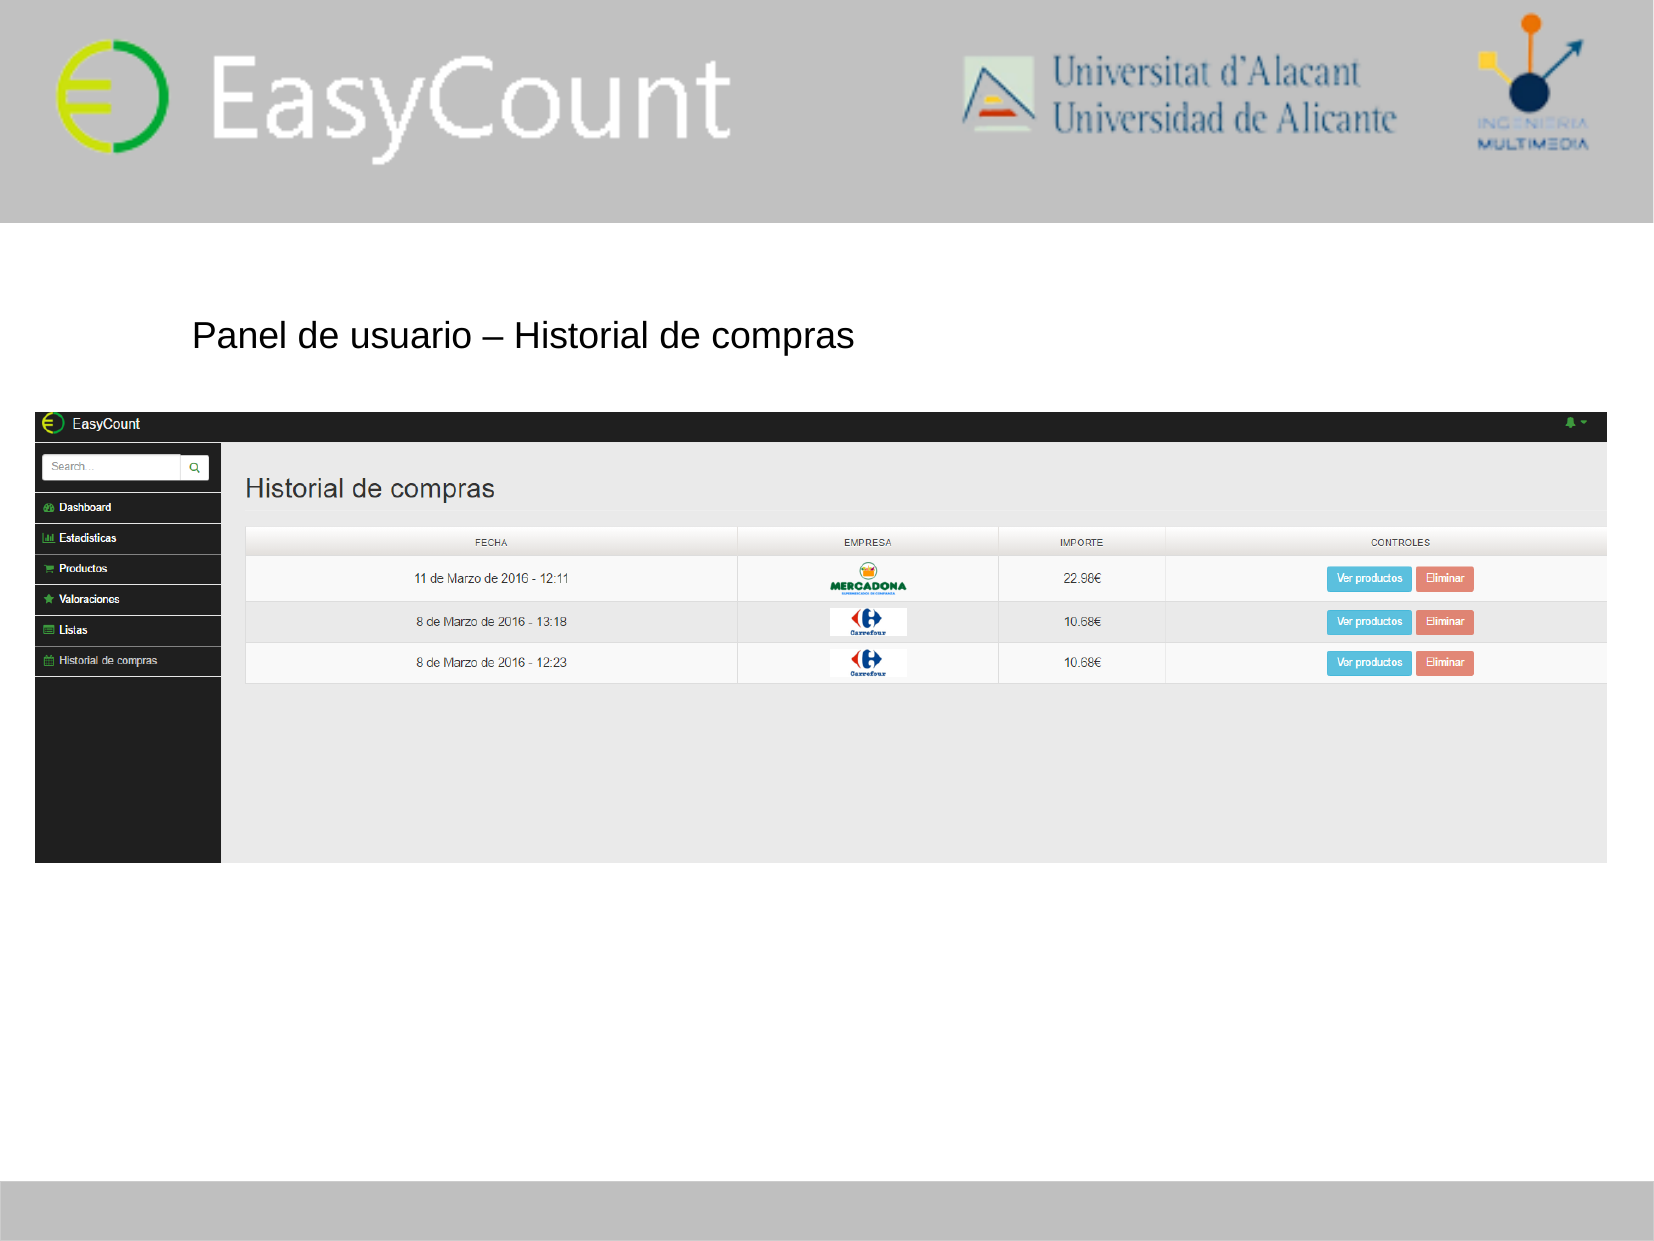

Panel de usuario – Historial de compras